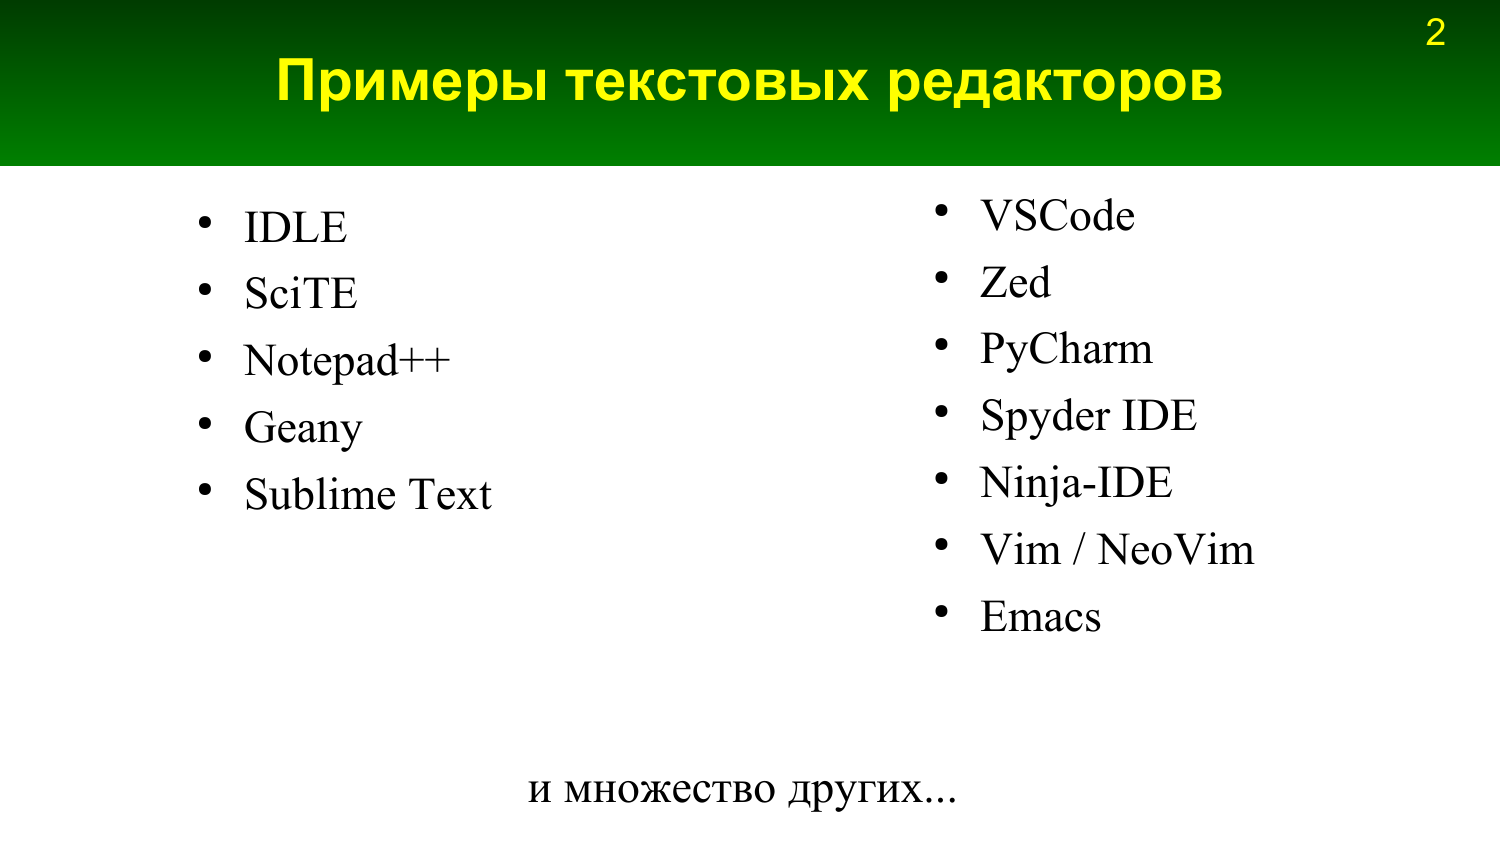

# Примеры текстовых редакторов
 VSCode
 Zed
 PyCharm
 Spyder IDE
 Ninja-IDE
 Vim / NeoVim
 Emacs
 IDLE
 SciTE
 Notepad++
 Geany
 Sublime Text
и множество других...